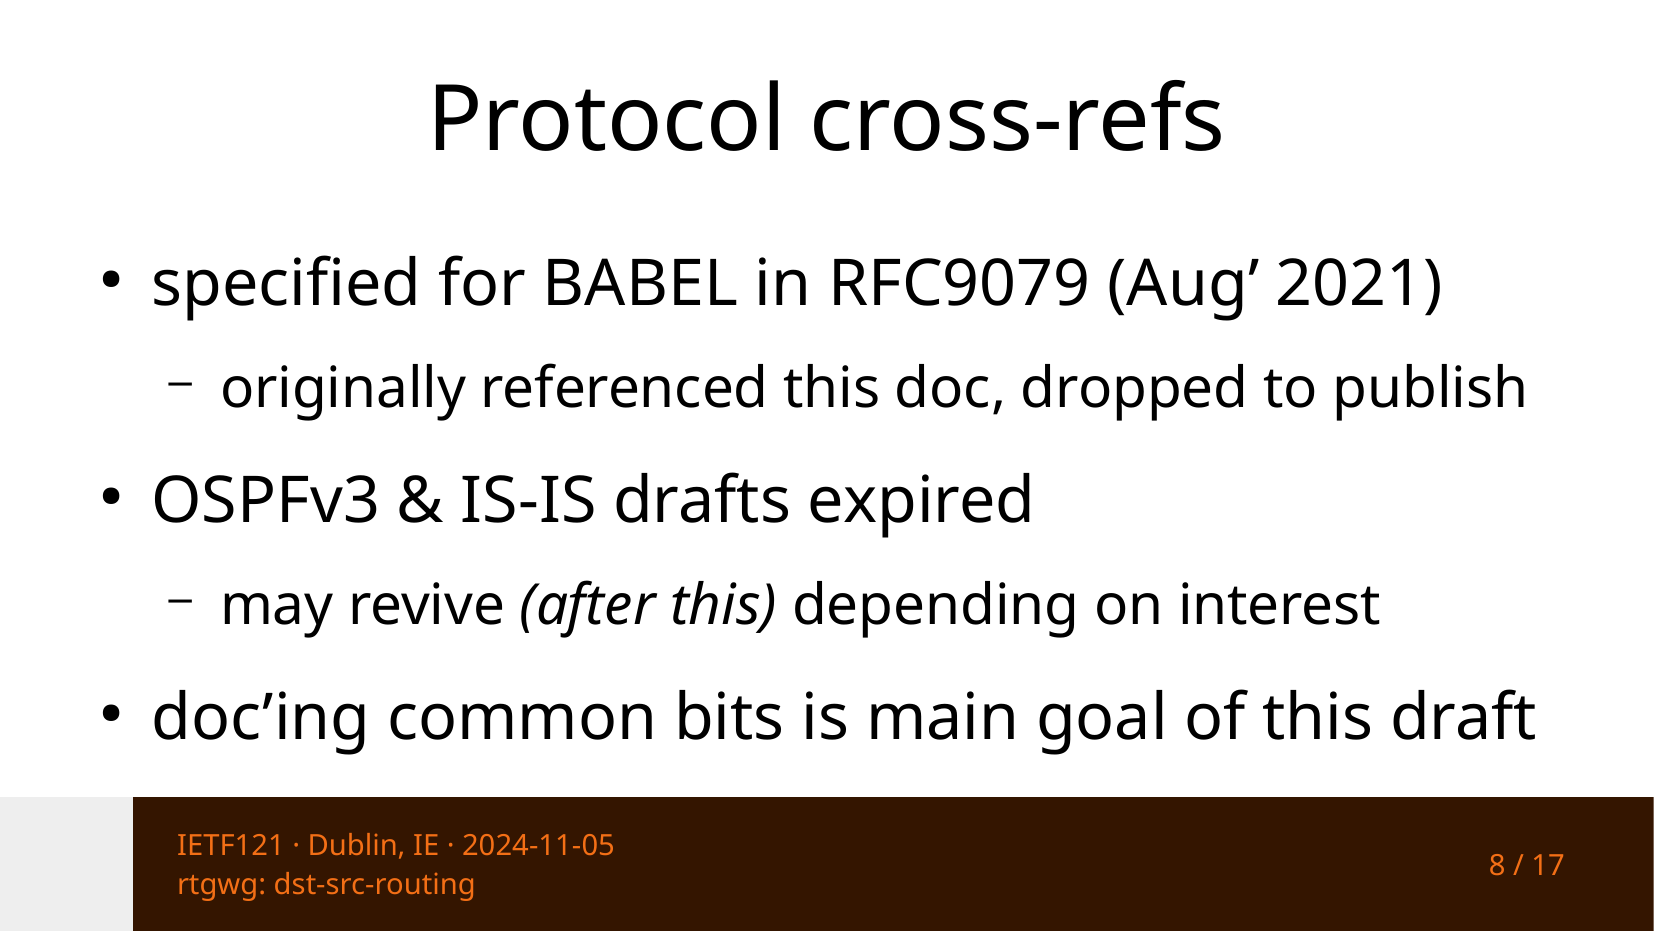

# Protocol cross-refs
specified for BABEL in RFC9079 (Aug’ 2021)
originally referenced this doc, dropped to publish
OSPFv3 & IS-IS drafts expired
may revive (after this) depending on interest
doc’ing common bits is main goal of this draft
SiNOG7 · Ljubljana
8